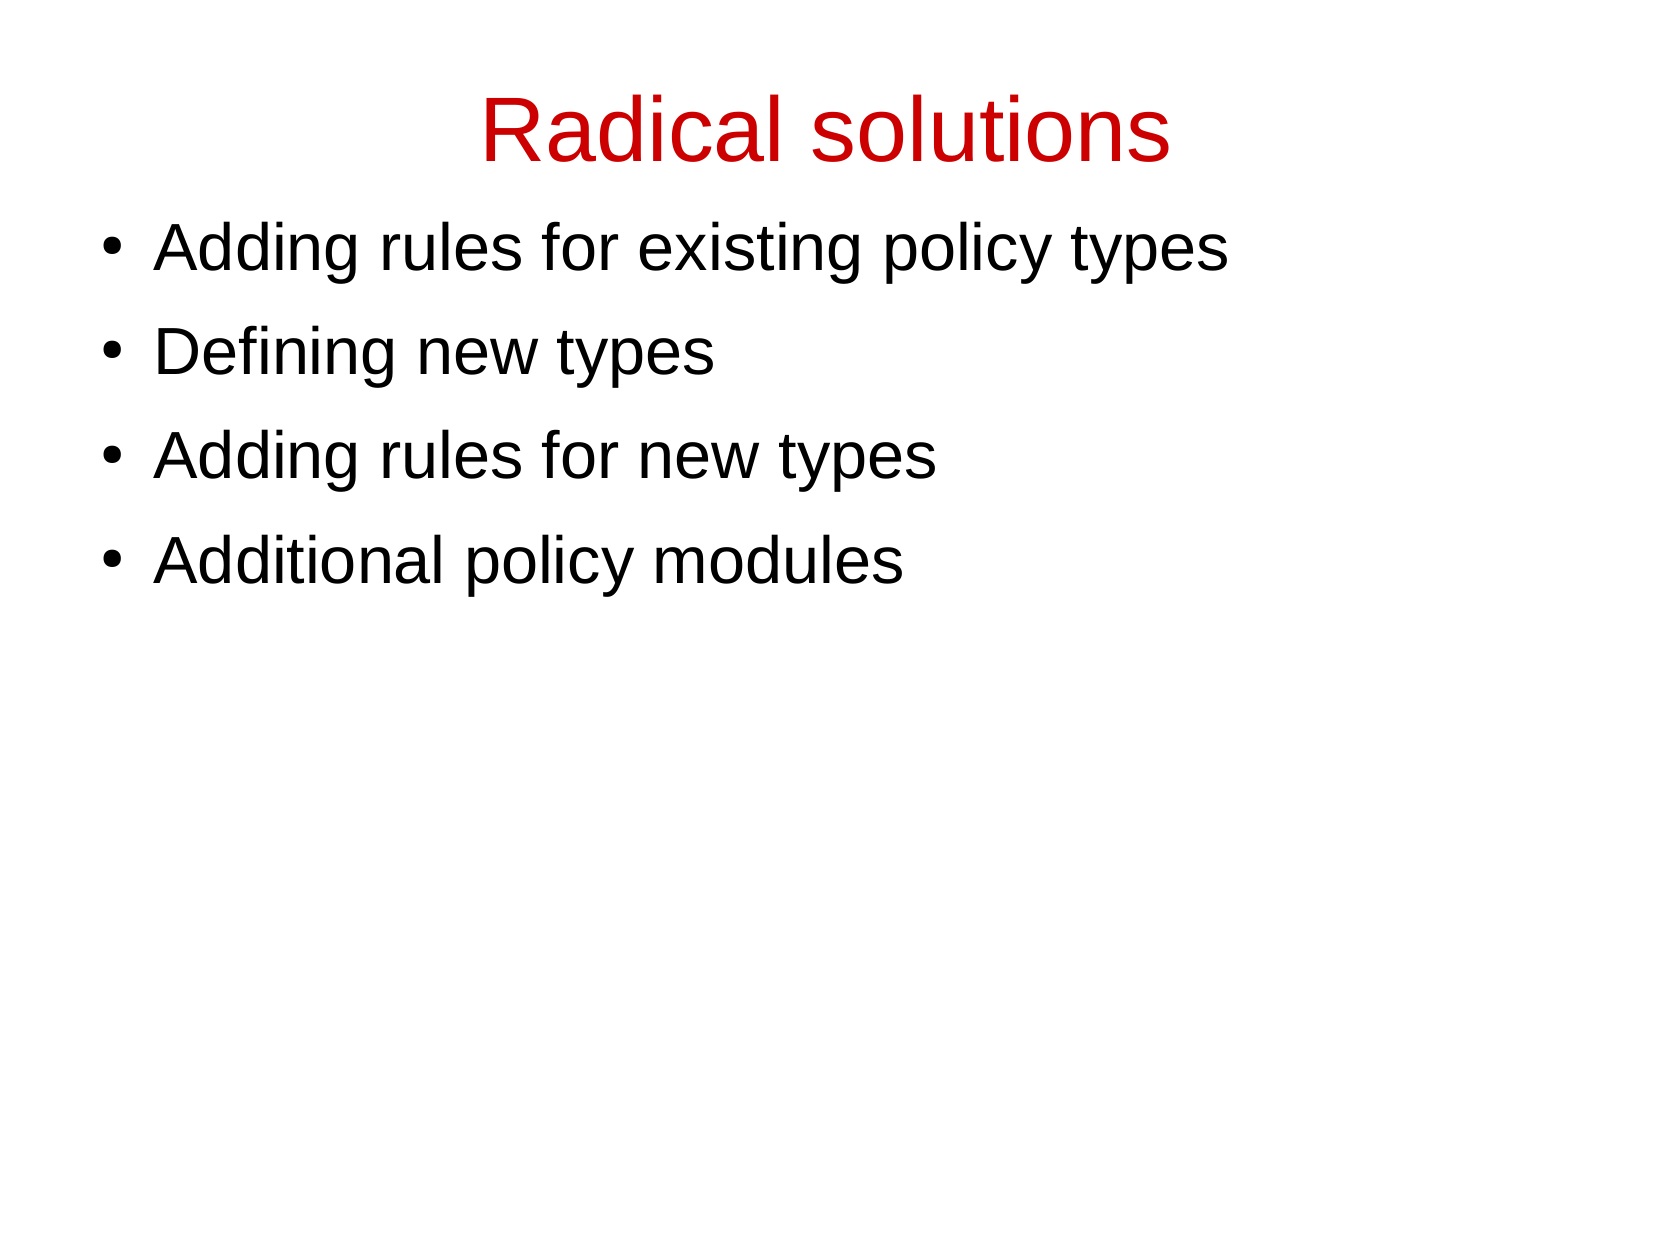

# Radical solutions
Adding rules for existing policy types
Defining new types
Adding rules for new types
Additional policy modules